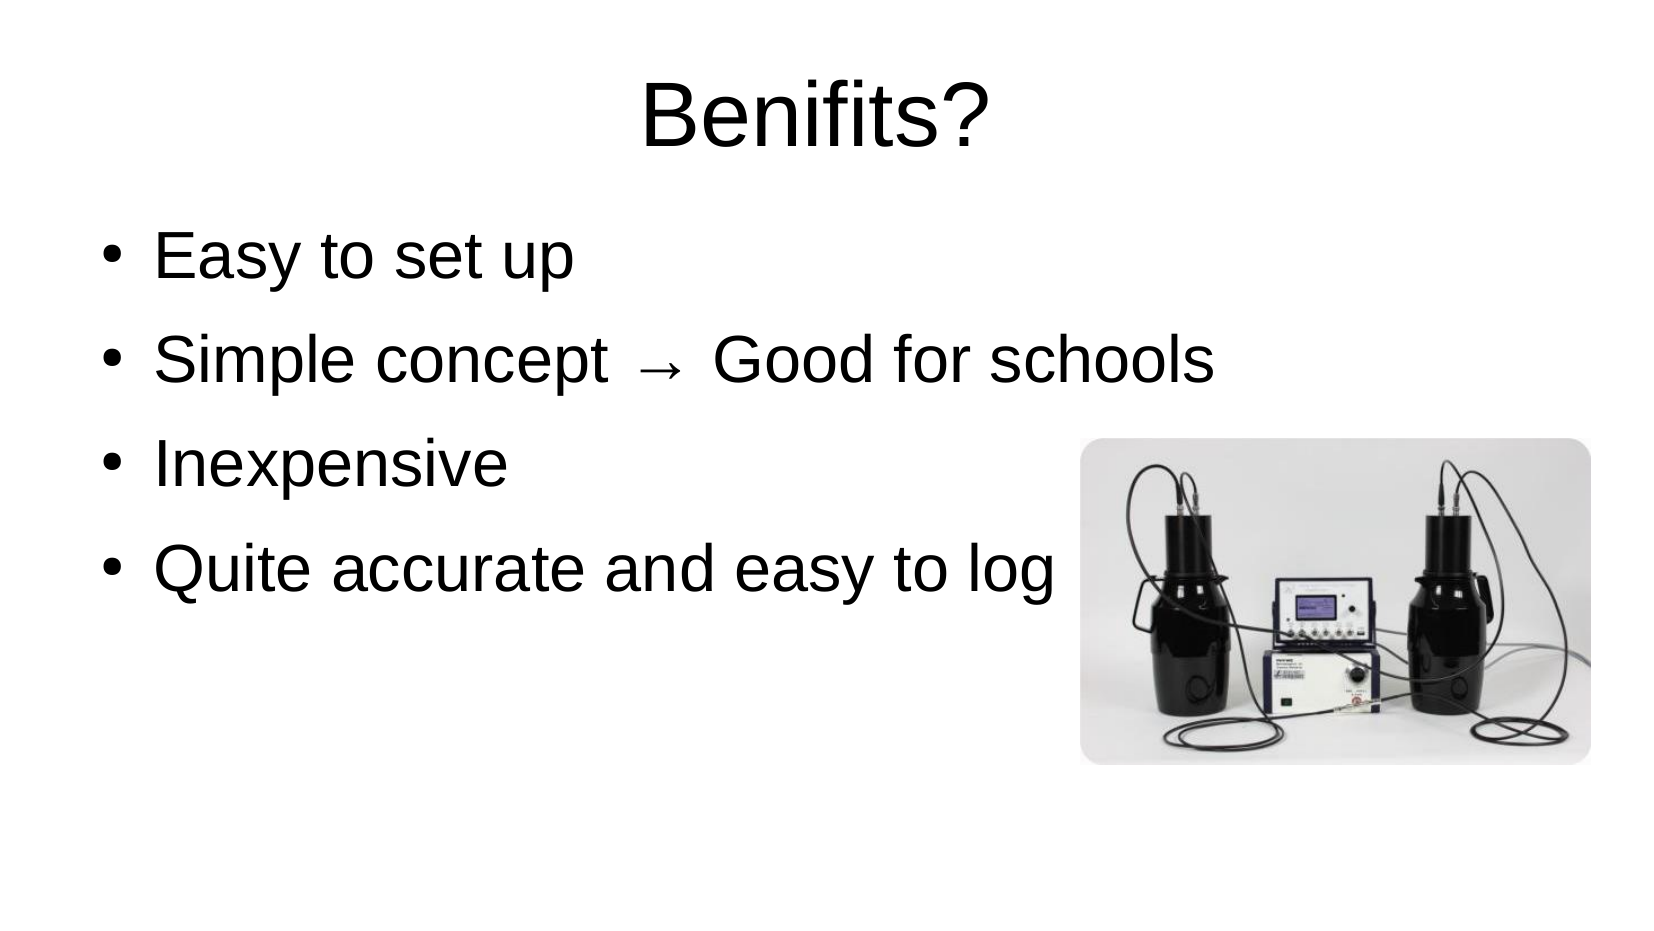

# Benifits?
Easy to set up
Simple concept → Good for schools
Inexpensive
Quite accurate and easy to log